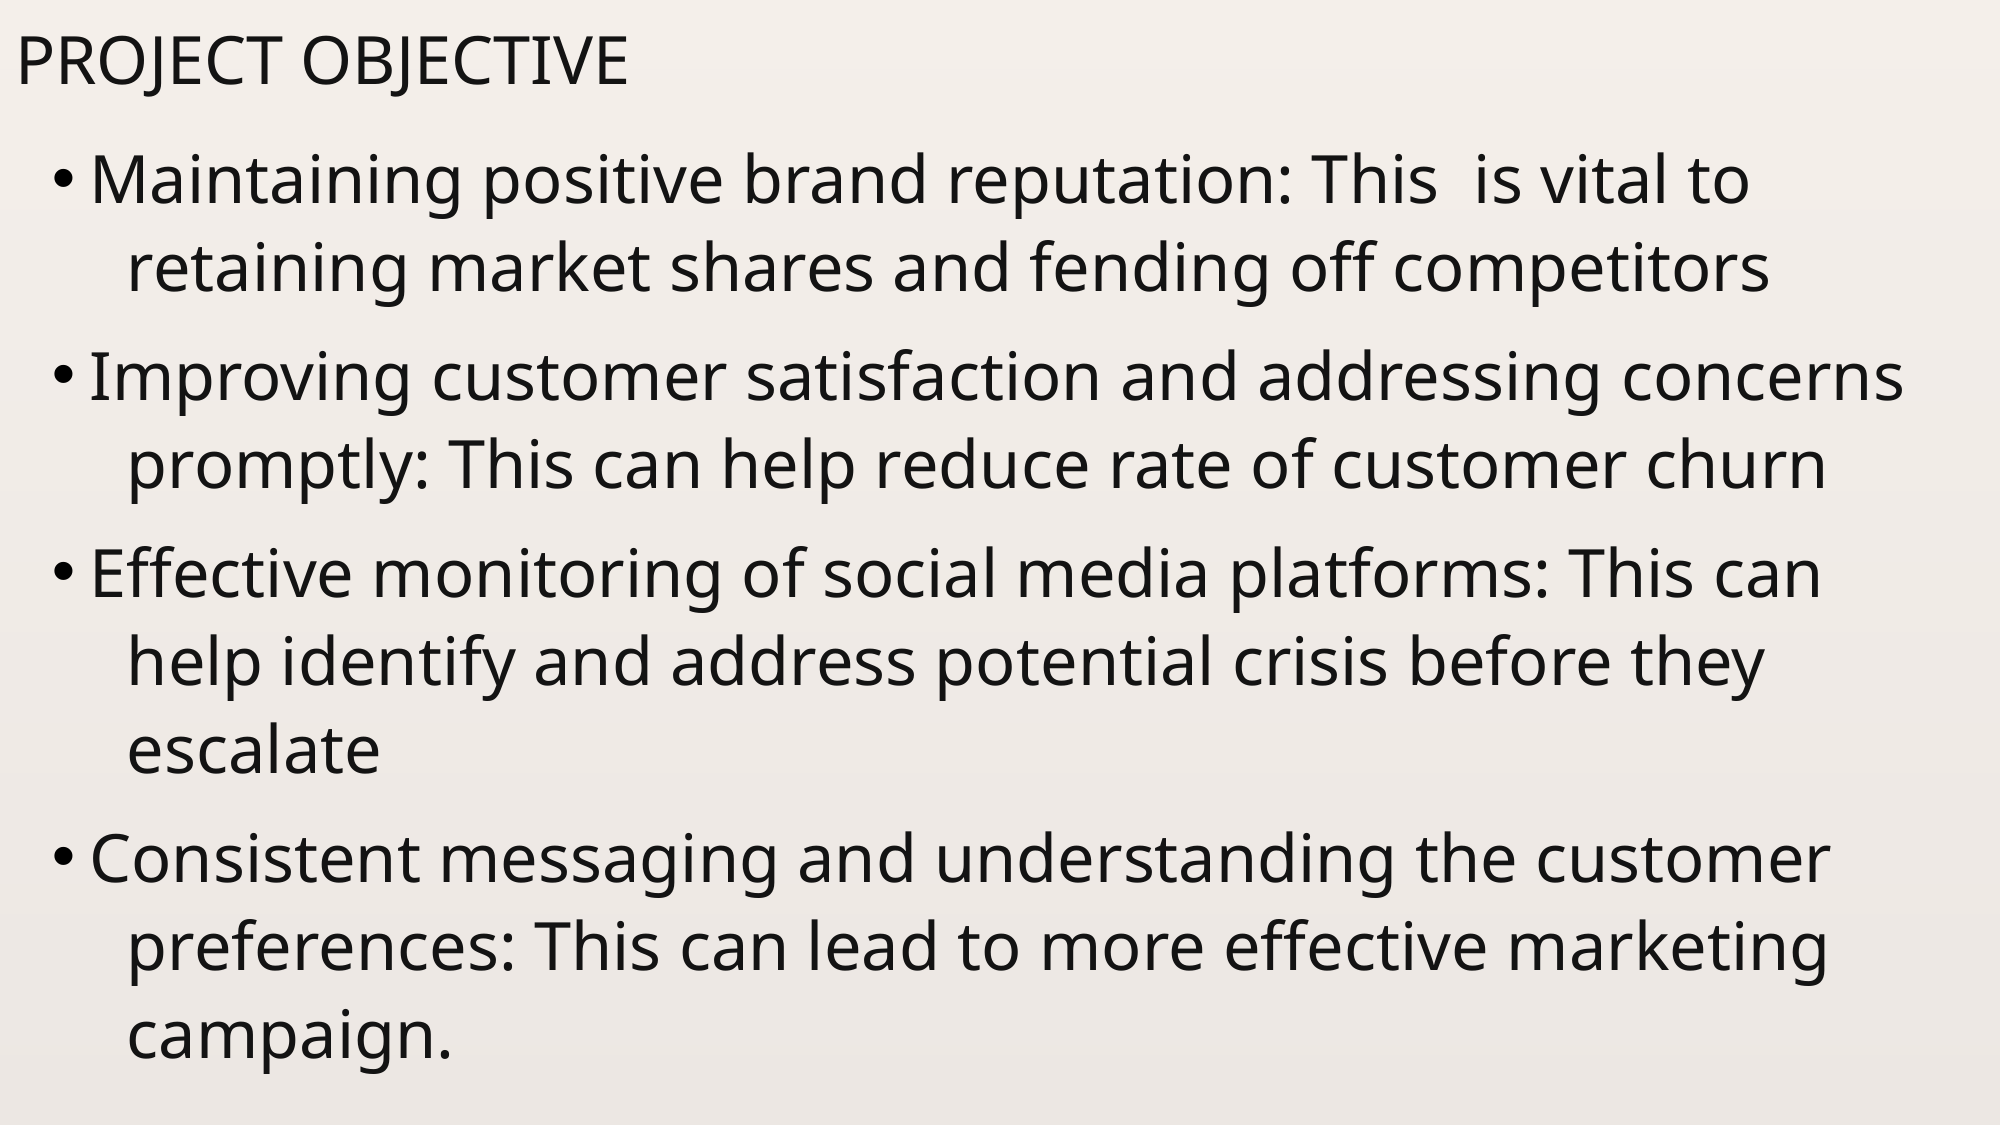

# Project objective
Maintaining positive brand reputation: This is vital to retaining market shares and fending off competitors
Improving customer satisfaction and addressing concerns promptly: This can help reduce rate of customer churn
Effective monitoring of social media platforms: This can help identify and address potential crisis before they escalate
Consistent messaging and understanding the customer preferences: This can lead to more effective marketing campaign.